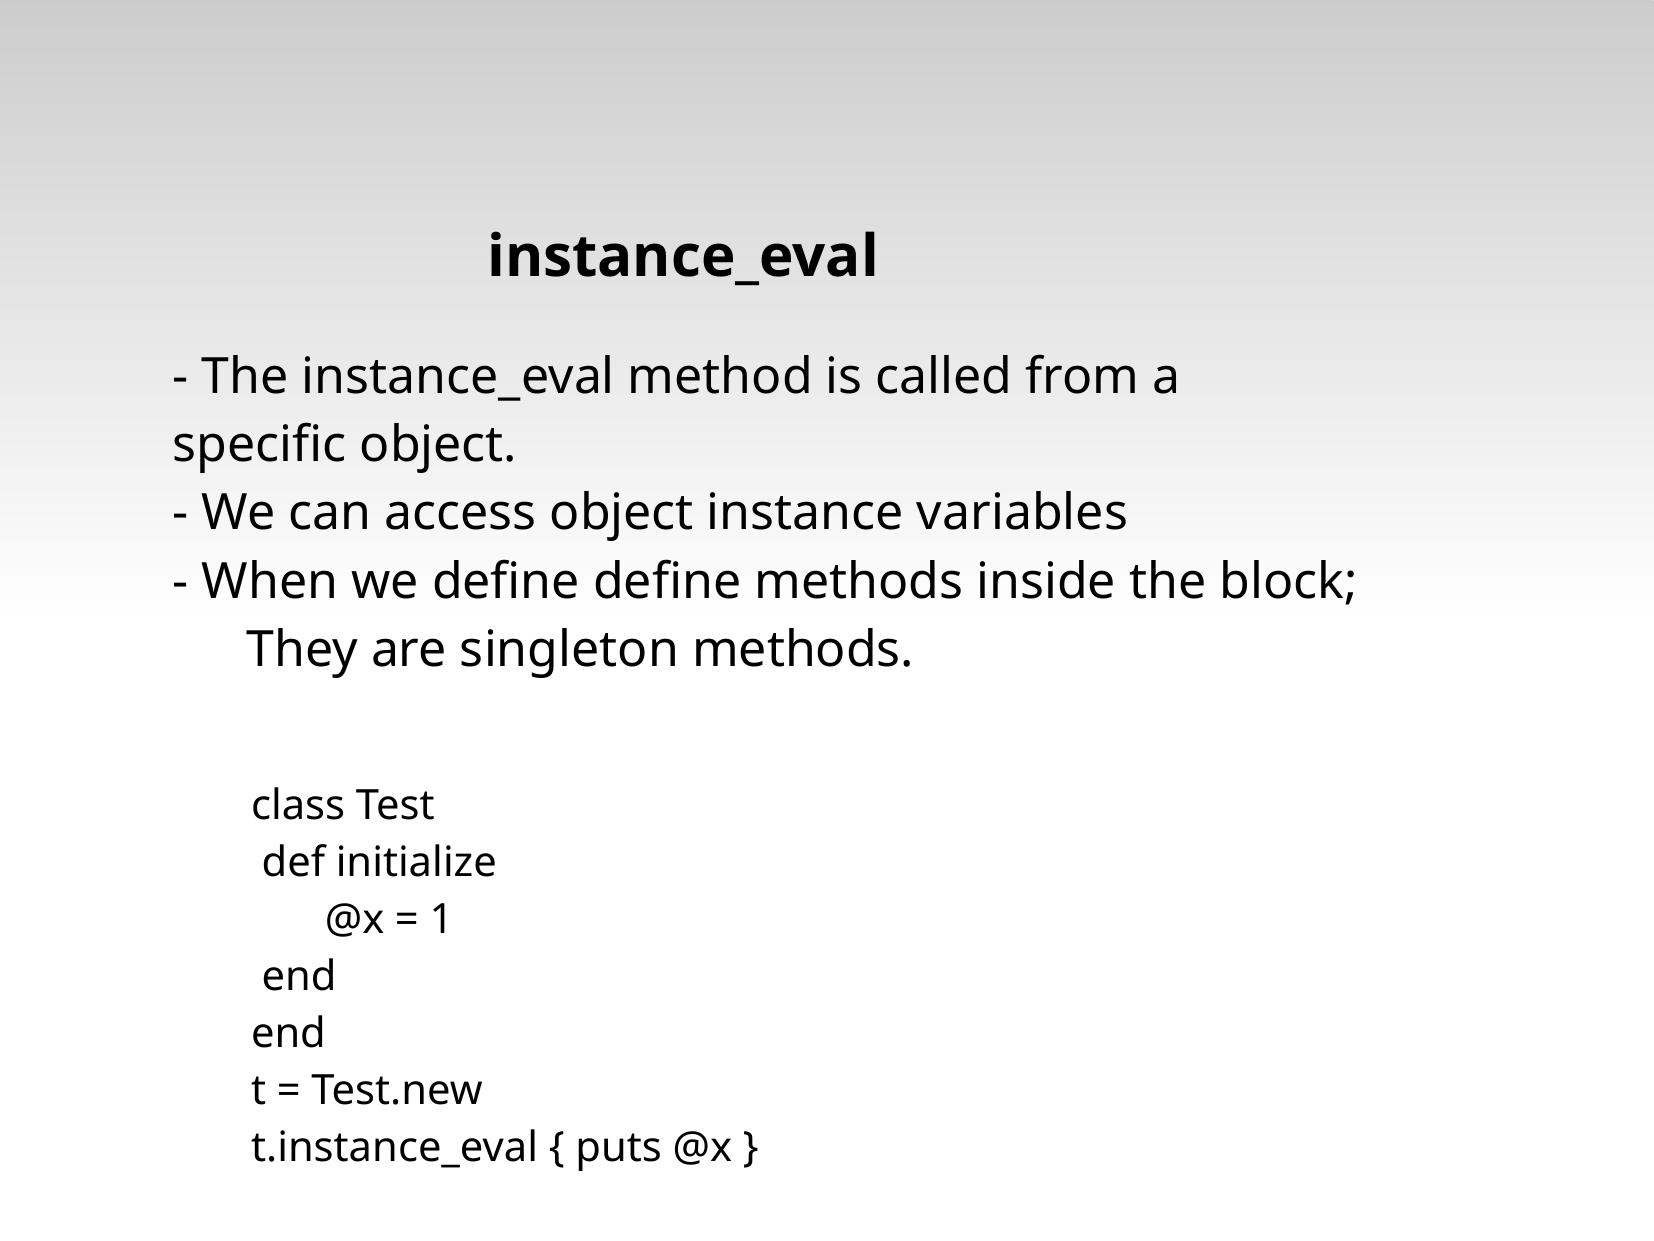

instance_eval
- The instance_eval method is called from a
specific object.
- We can access object instance variables
- When we define define methods inside the block;
	They are singleton methods.
class Test
 def initialize
	@x = 1
 end
end
t = Test.new
t.instance_eval { puts @x }